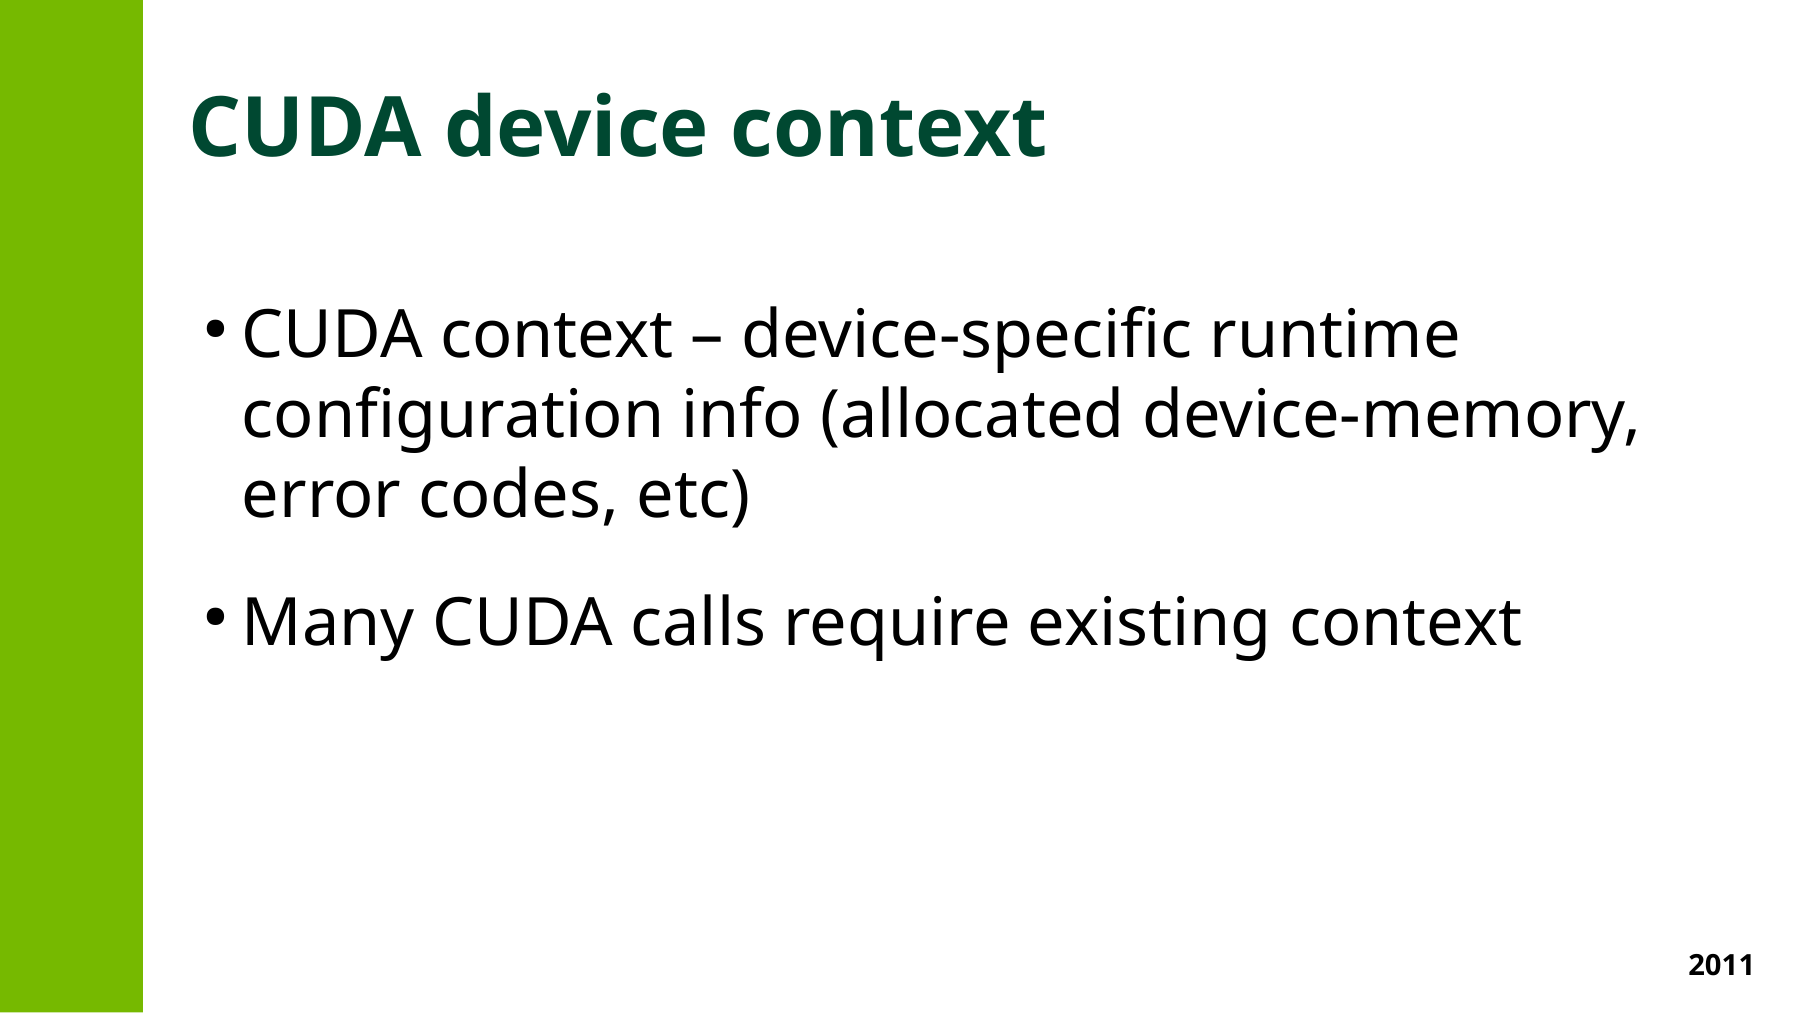

# CUDA device context
CUDA context – device-specific runtime configuration info (allocated device-memory, error codes, etc)
Many CUDA calls require existing context